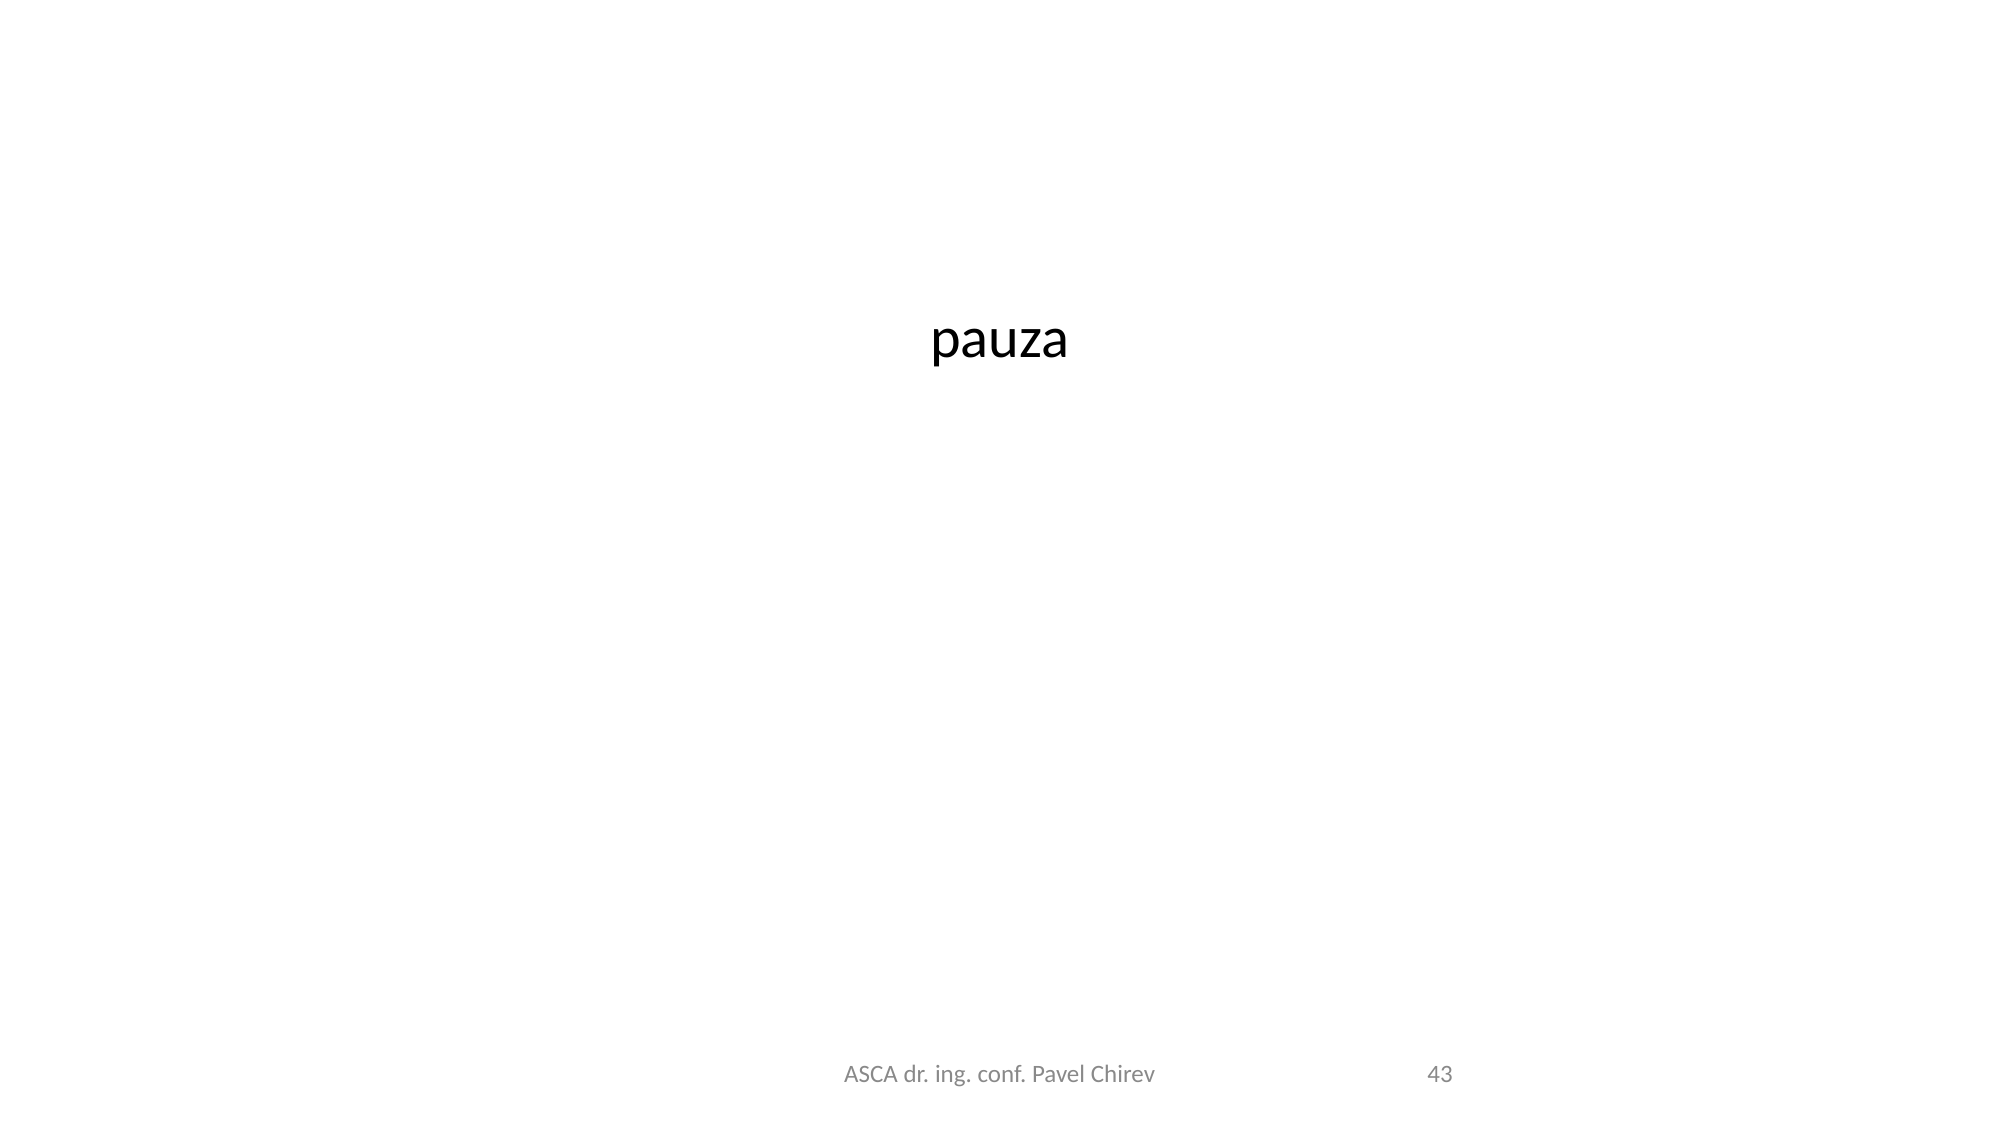

# pauza
ASCA dr. ing. conf. Pavel Chirev